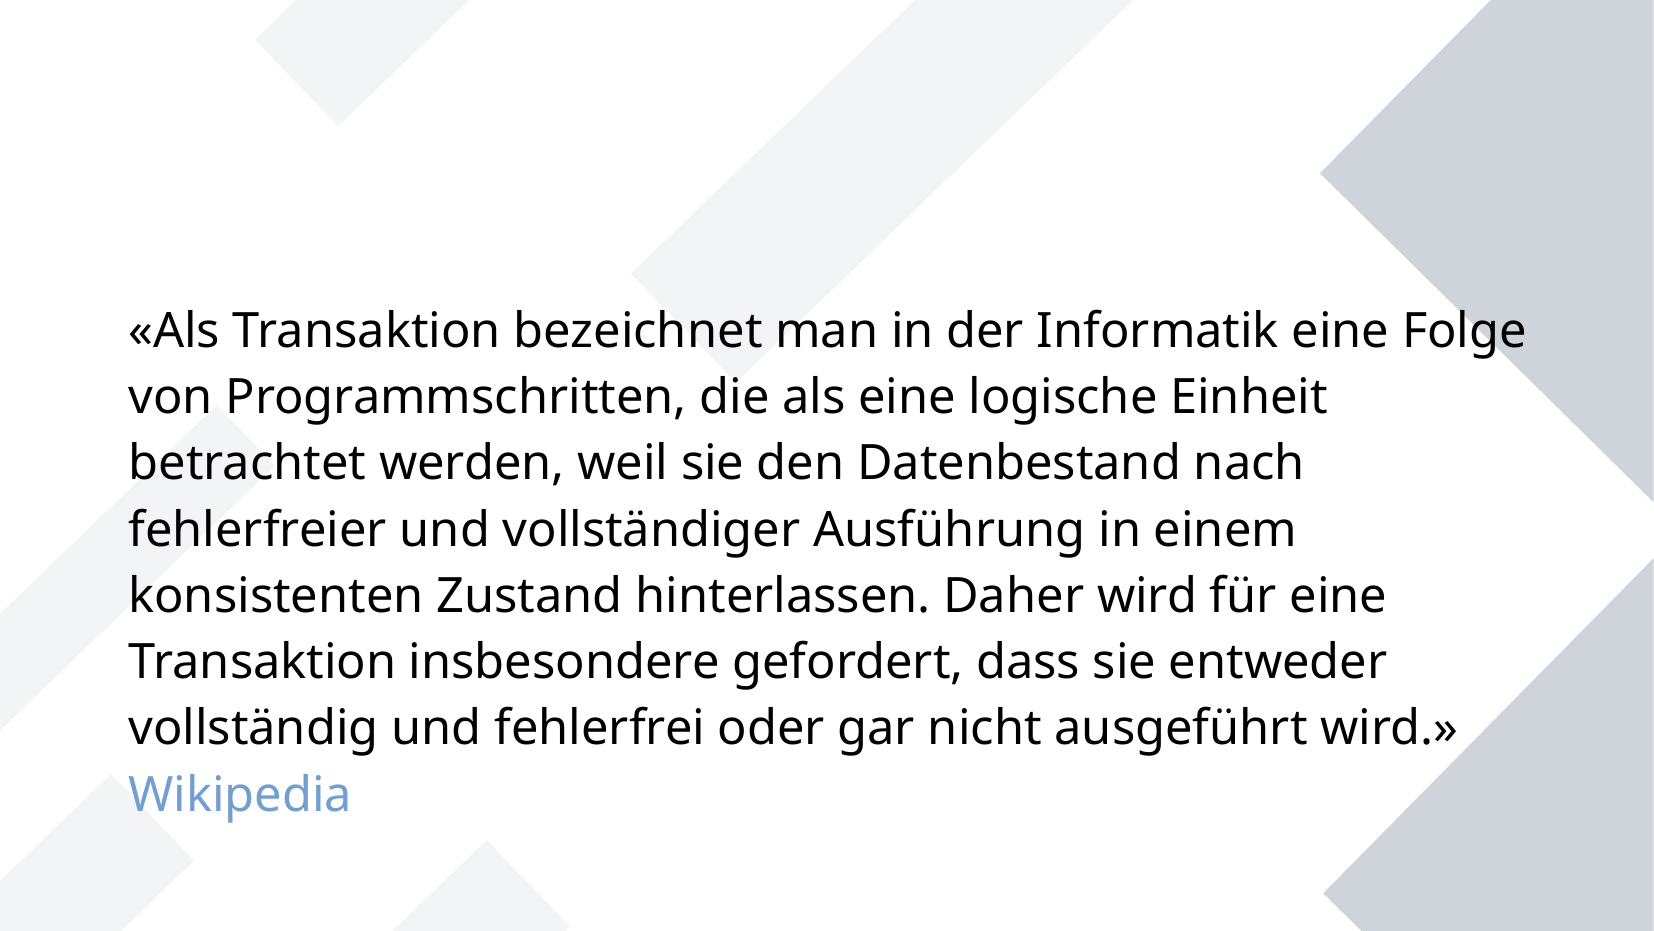

# «Als Transaktion bezeichnet man in der Informatik eine Folge von Programmschritten, die als eine logische Einheit betrachtet werden, weil sie den Datenbestand nach fehlerfreier und vollständiger Ausführung in einem konsistenten Zustand hinterlassen. Daher wird für eine Transaktion insbesondere gefordert, dass sie entweder vollständig und fehlerfrei oder gar nicht ausgeführt wird.» Wikipedia